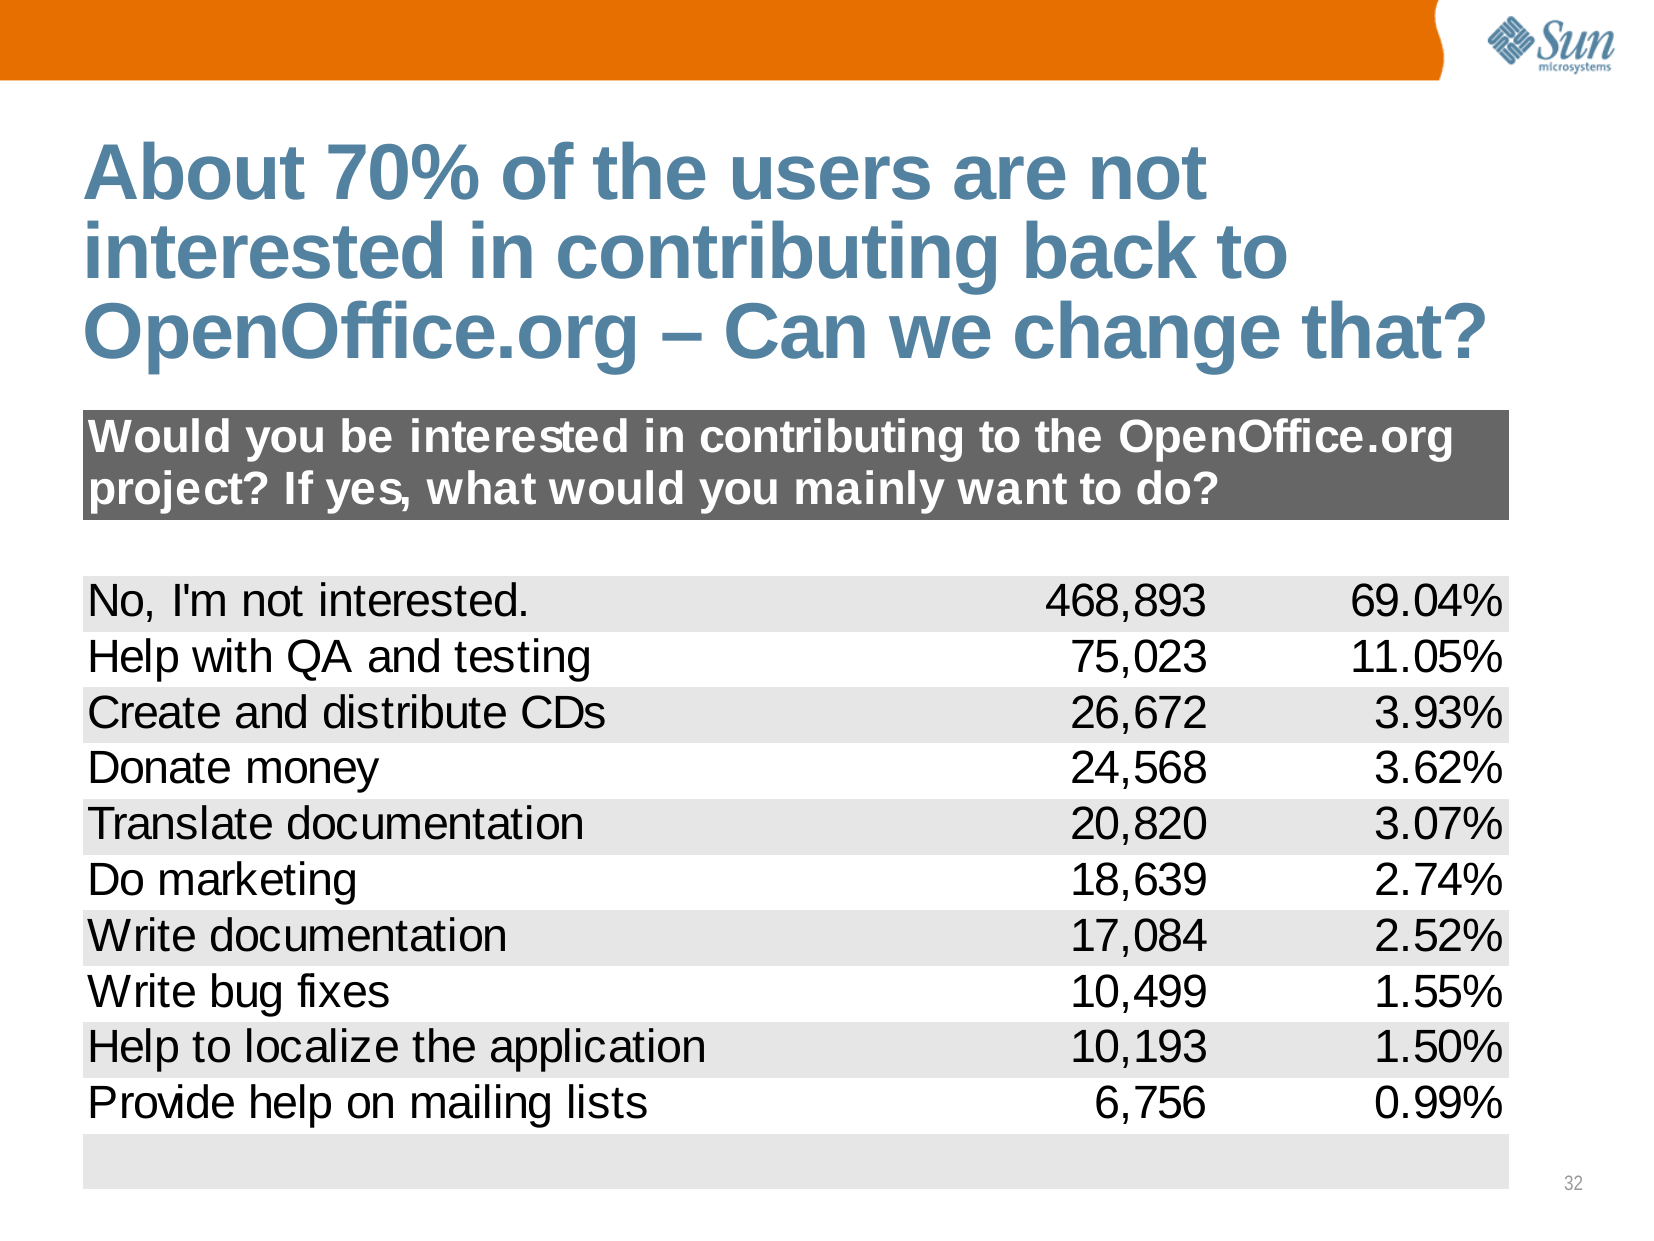

# About 70% of the users are not interested in contributing back to OpenOffice.org – Can we change that?